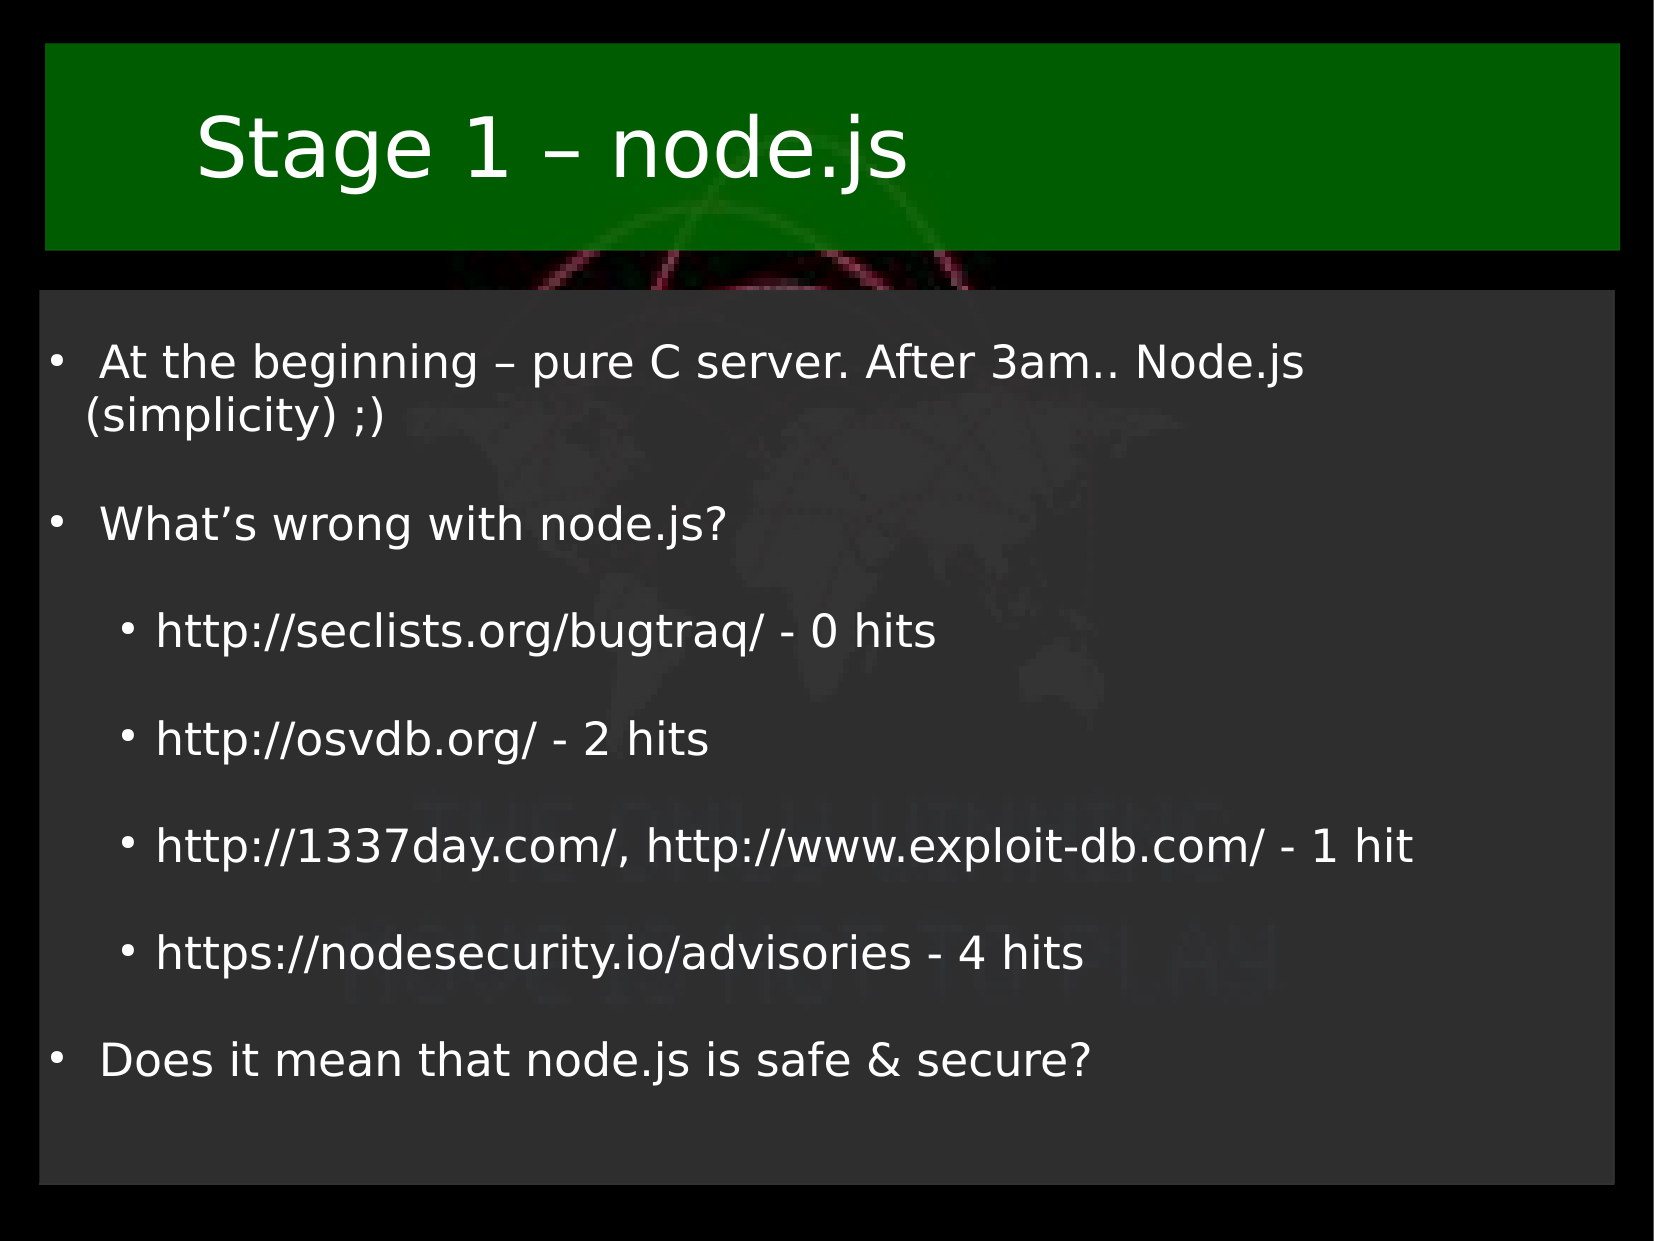

# Stage 1 – node.js
 At the beginning – pure C server. After 3am.. Node.js (simplicity) ;)
 What’s wrong with node.js?
http://seclists.org/bugtraq/ - 0 hits
http://osvdb.org/ - 2 hits
http://1337day.com/, http://www.exploit-db.com/ - 1 hit
https://nodesecurity.io/advisories - 4 hits
 Does it mean that node.js is safe & secure?